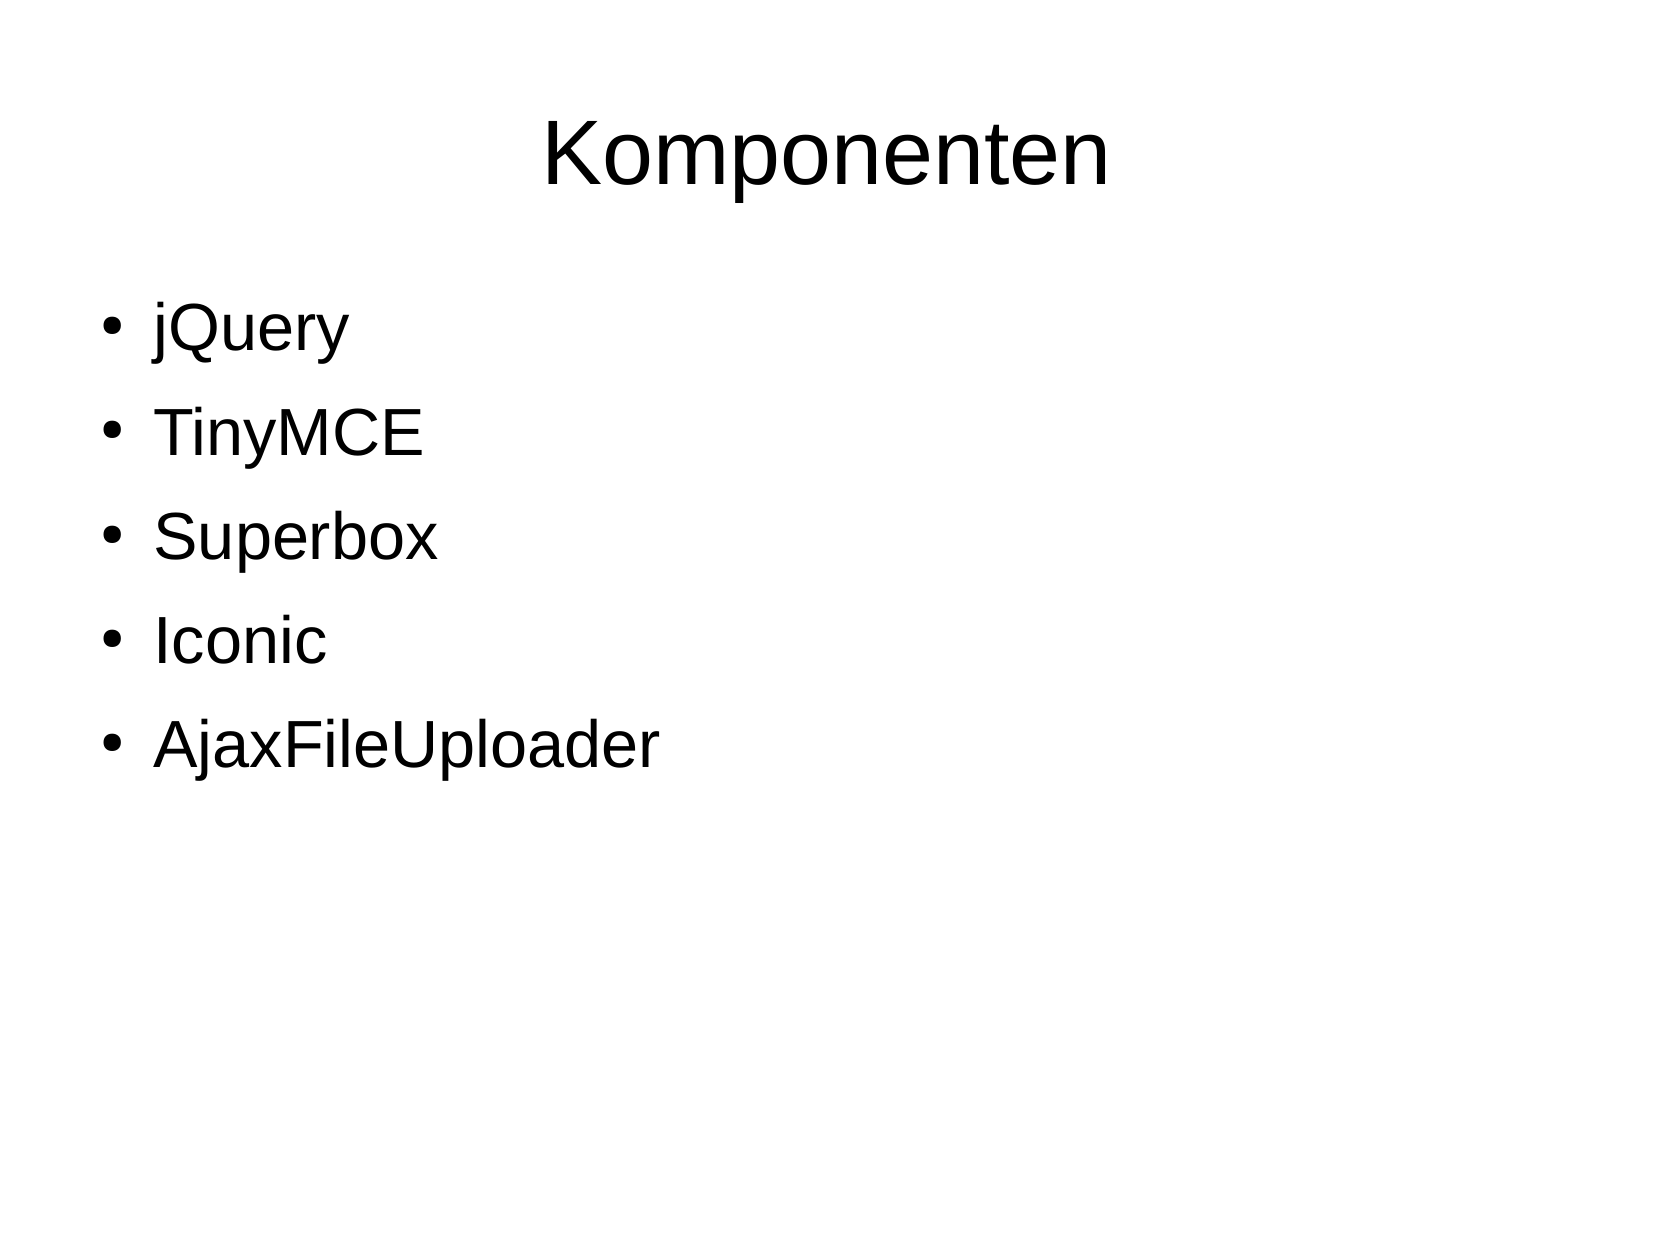

# Komponenten
jQuery
TinyMCE
Superbox
Iconic
AjaxFileUploader